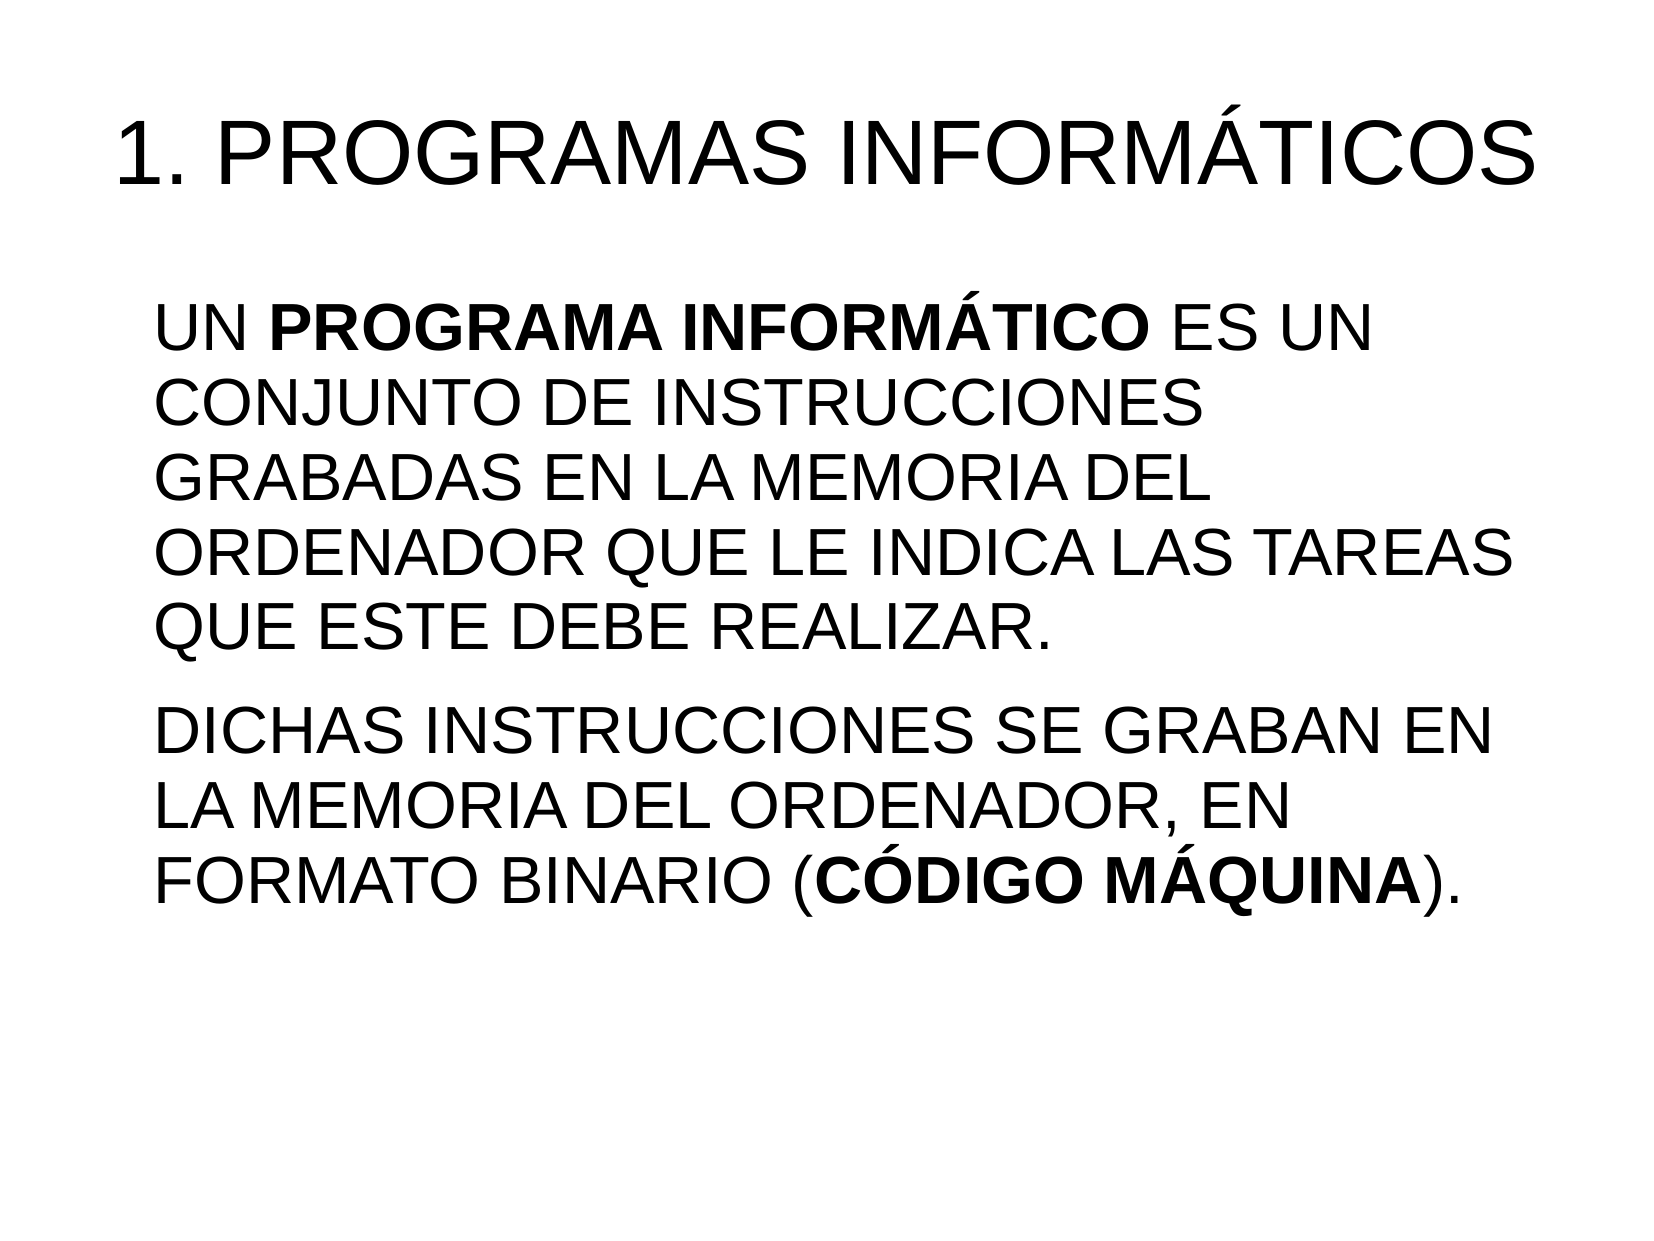

# 1. PROGRAMAS INFORMÁTICOS
UN PROGRAMA INFORMÁTICO ES UN CONJUNTO DE INSTRUCCIONES GRABADAS EN LA MEMORIA DEL ORDENADOR QUE LE INDICA LAS TAREAS QUE ESTE DEBE REALIZAR.
DICHAS INSTRUCCIONES SE GRABAN EN LA MEMORIA DEL ORDENADOR, EN FORMATO BINARIO (CÓDIGO MÁQUINA).